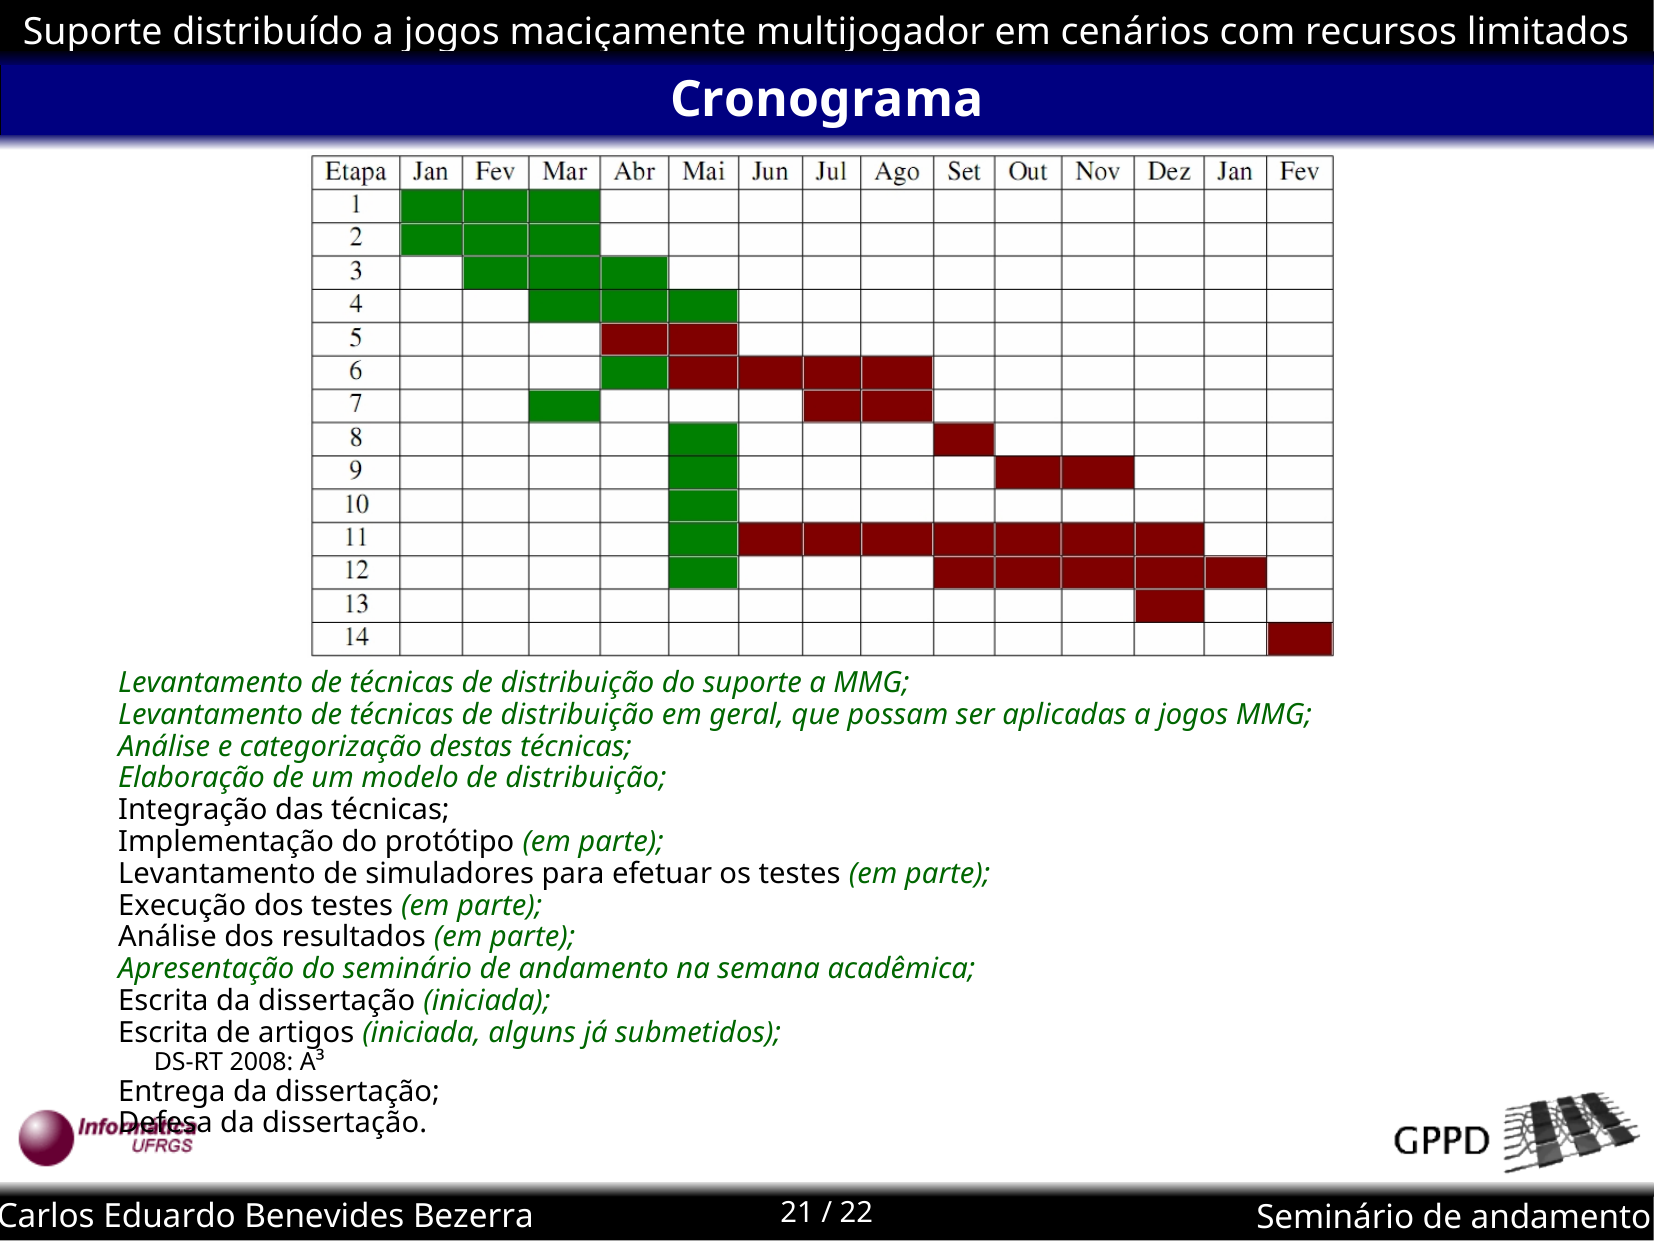

# Cronograma
Levantamento de técnicas de distribuição do suporte a MMG;
Levantamento de técnicas de distribuição em geral, que possam ser aplicadas a jogos MMG;
Análise e categorização destas técnicas;
Elaboração de um modelo de distribuição;
Integração das técnicas;
Implementação do protótipo (em parte);
Levantamento de simuladores para efetuar os testes (em parte);
Execução dos testes (em parte);
Análise dos resultados (em parte);
Apresentação do seminário de andamento na semana acadêmica;
Escrita da dissertação (iniciada);
Escrita de artigos (iniciada, alguns já submetidos);
DS-RT 2008: A³
Entrega da dissertação;
Defesa da dissertação.